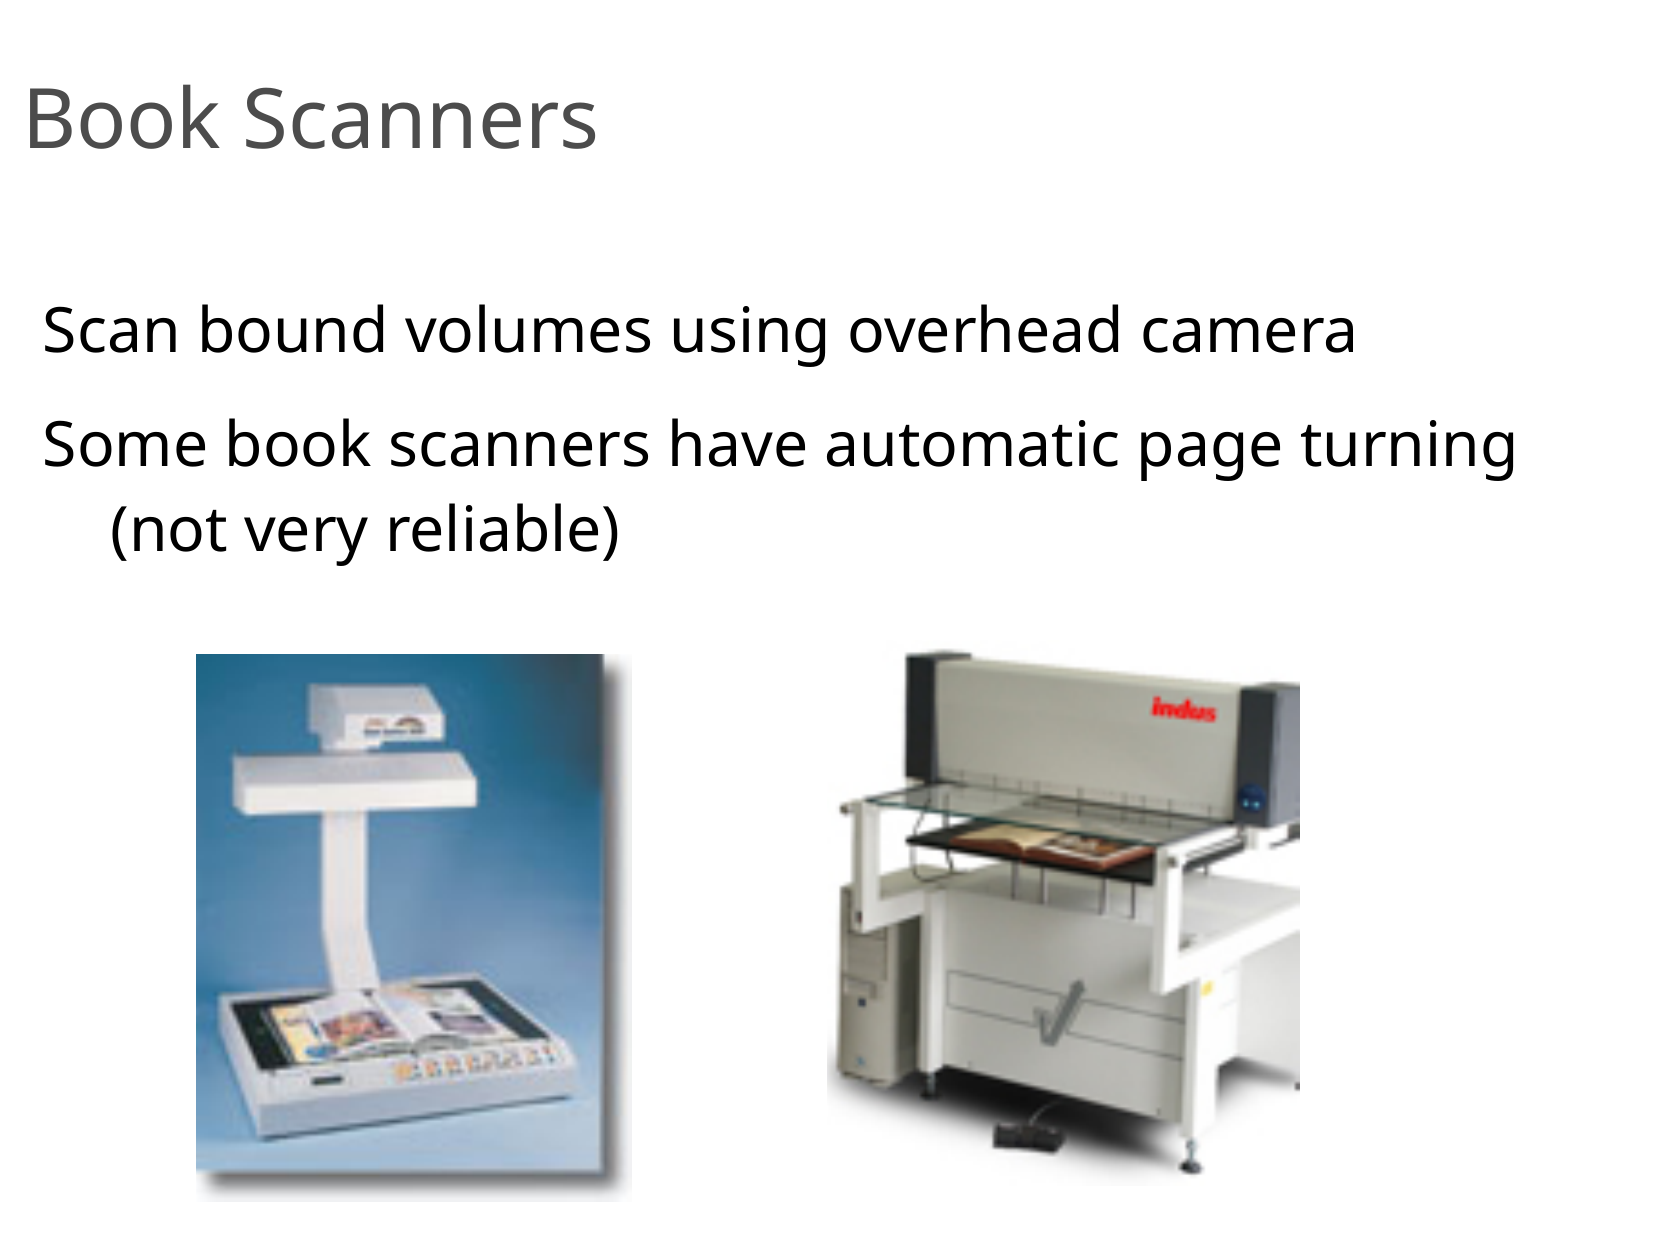

# Book Scanners
Scan bound volumes using overhead camera
Some book scanners have automatic page turning (not very reliable)